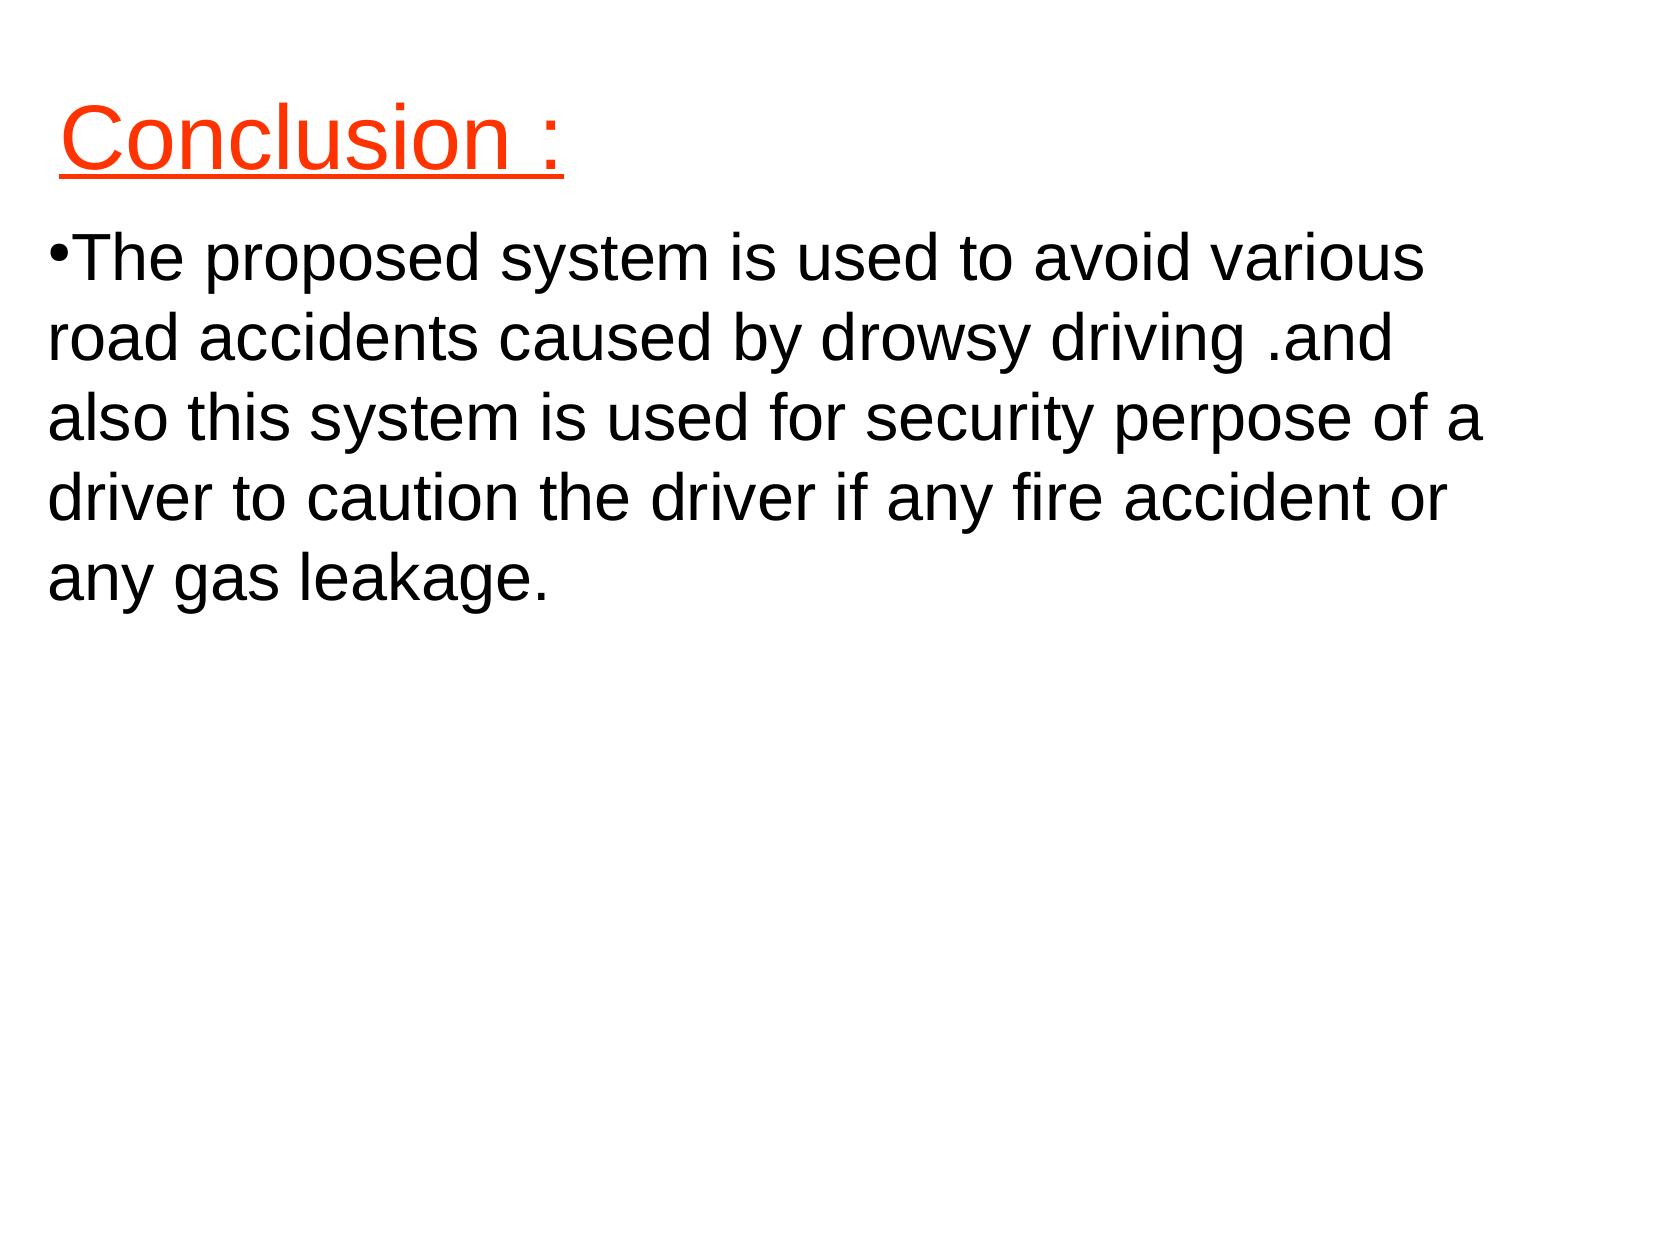

# Conclusion :
The proposed system is used to avoid various road accidents caused by drowsy driving .and also this system is used for security perpose of a driver to caution the driver if any fire accident or any gas leakage.